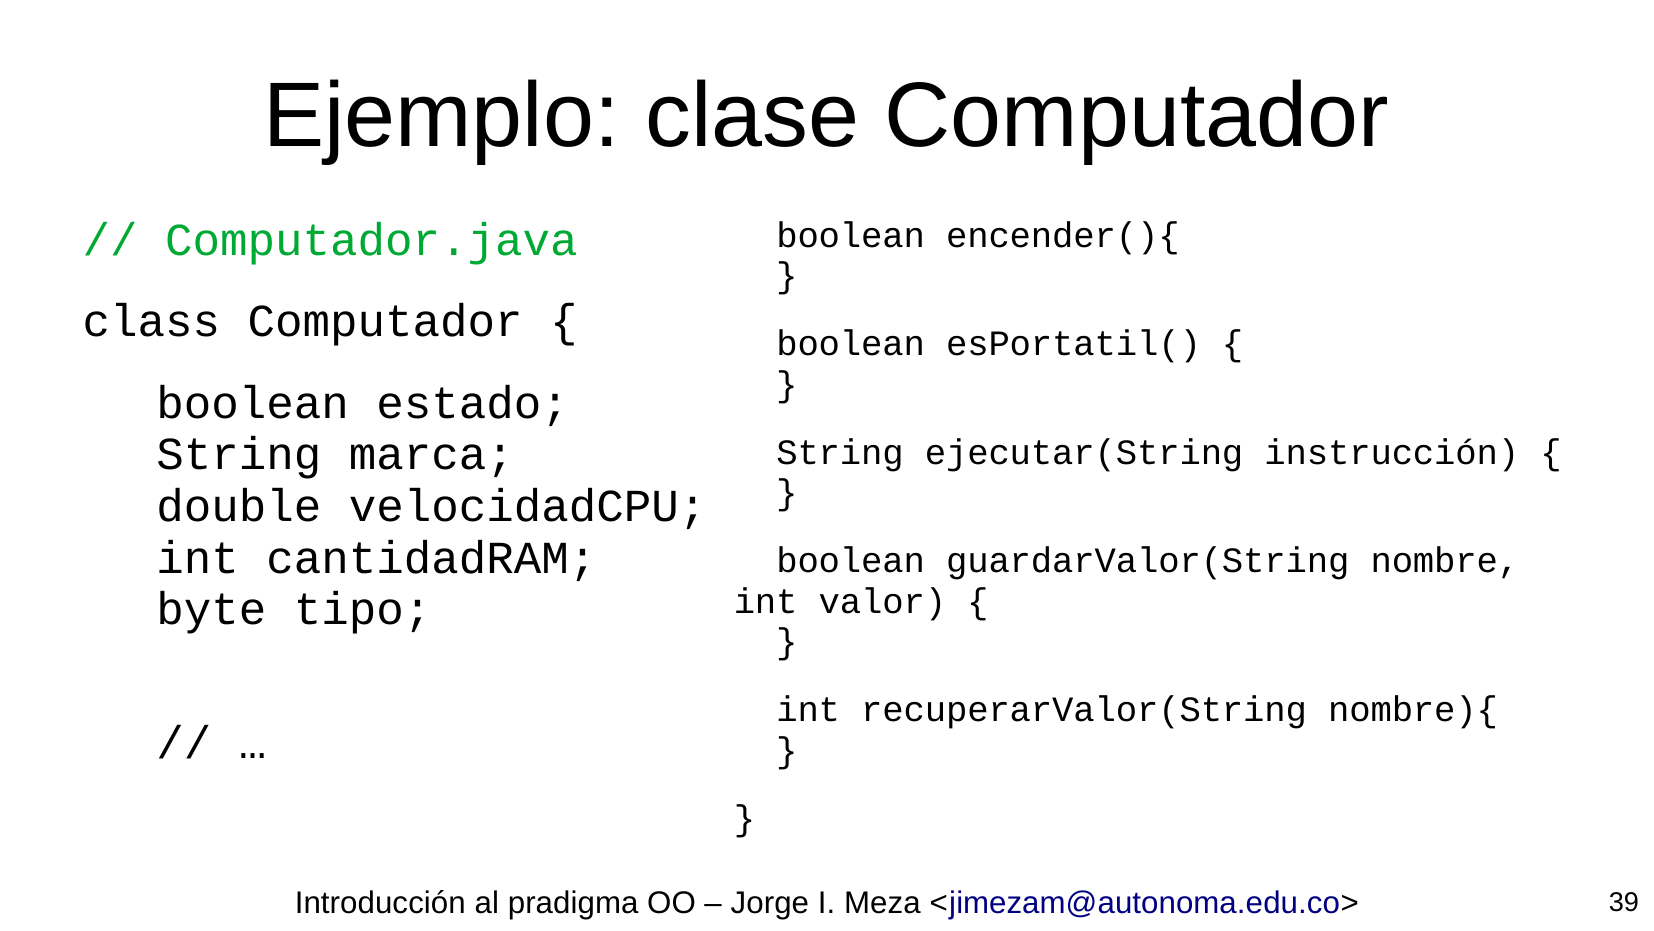

# Ejemplo: clase Computador
// Computador.java
class Computador {
	boolean estado;
	String marca;
	double velocidadCPU;
	int cantidadRAM;
	byte tipo;
	// …
 boolean encender(){
 }
 boolean esPortatil() {
 }
 String ejecutar(String instrucción) {
 }
 boolean guardarValor(String nombre, int valor) {
 }
 int recuperarValor(String nombre){
 }
}